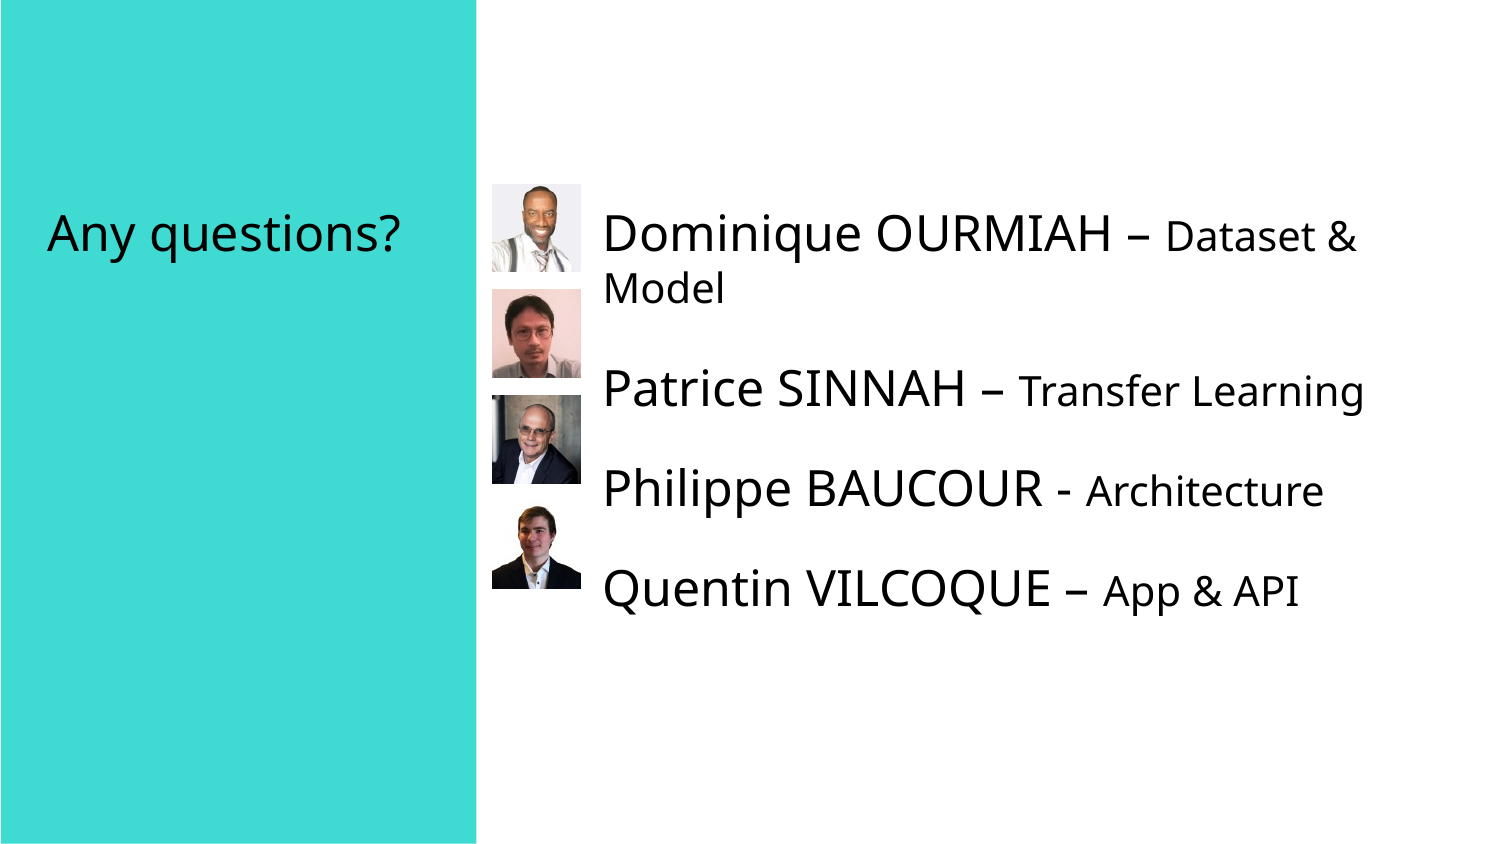

# Any questions?
Dominique OURMIAH – Dataset & Model
Patrice SINNAH – Transfer Learning
Philippe BAUCOUR - Architecture
Quentin VILCOQUE – App & API